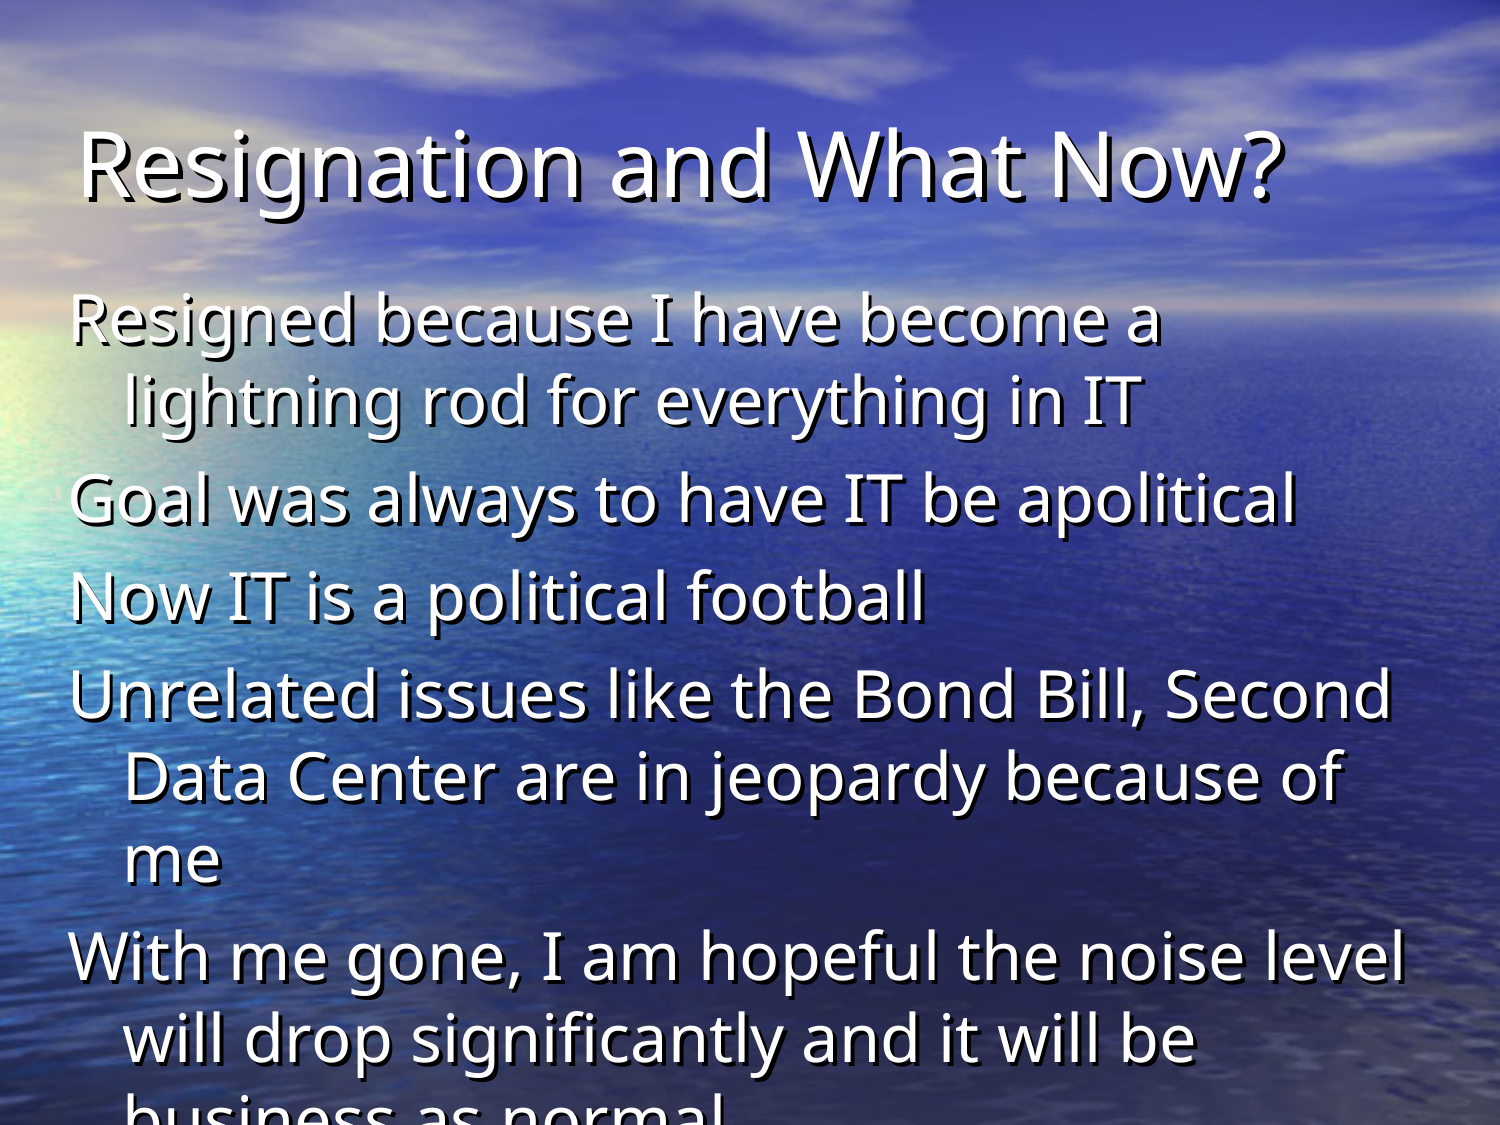

# Resignation and What Now?
Resigned because I have become a lightning rod for everything in IT
Goal was always to have IT be apolitical
Now IT is a political football
Unrelated issues like the Bond Bill, Second Data Center are in jeopardy because of me
With me gone, I am hopeful the noise level will drop significantly and it will be business as normal
Next for me?